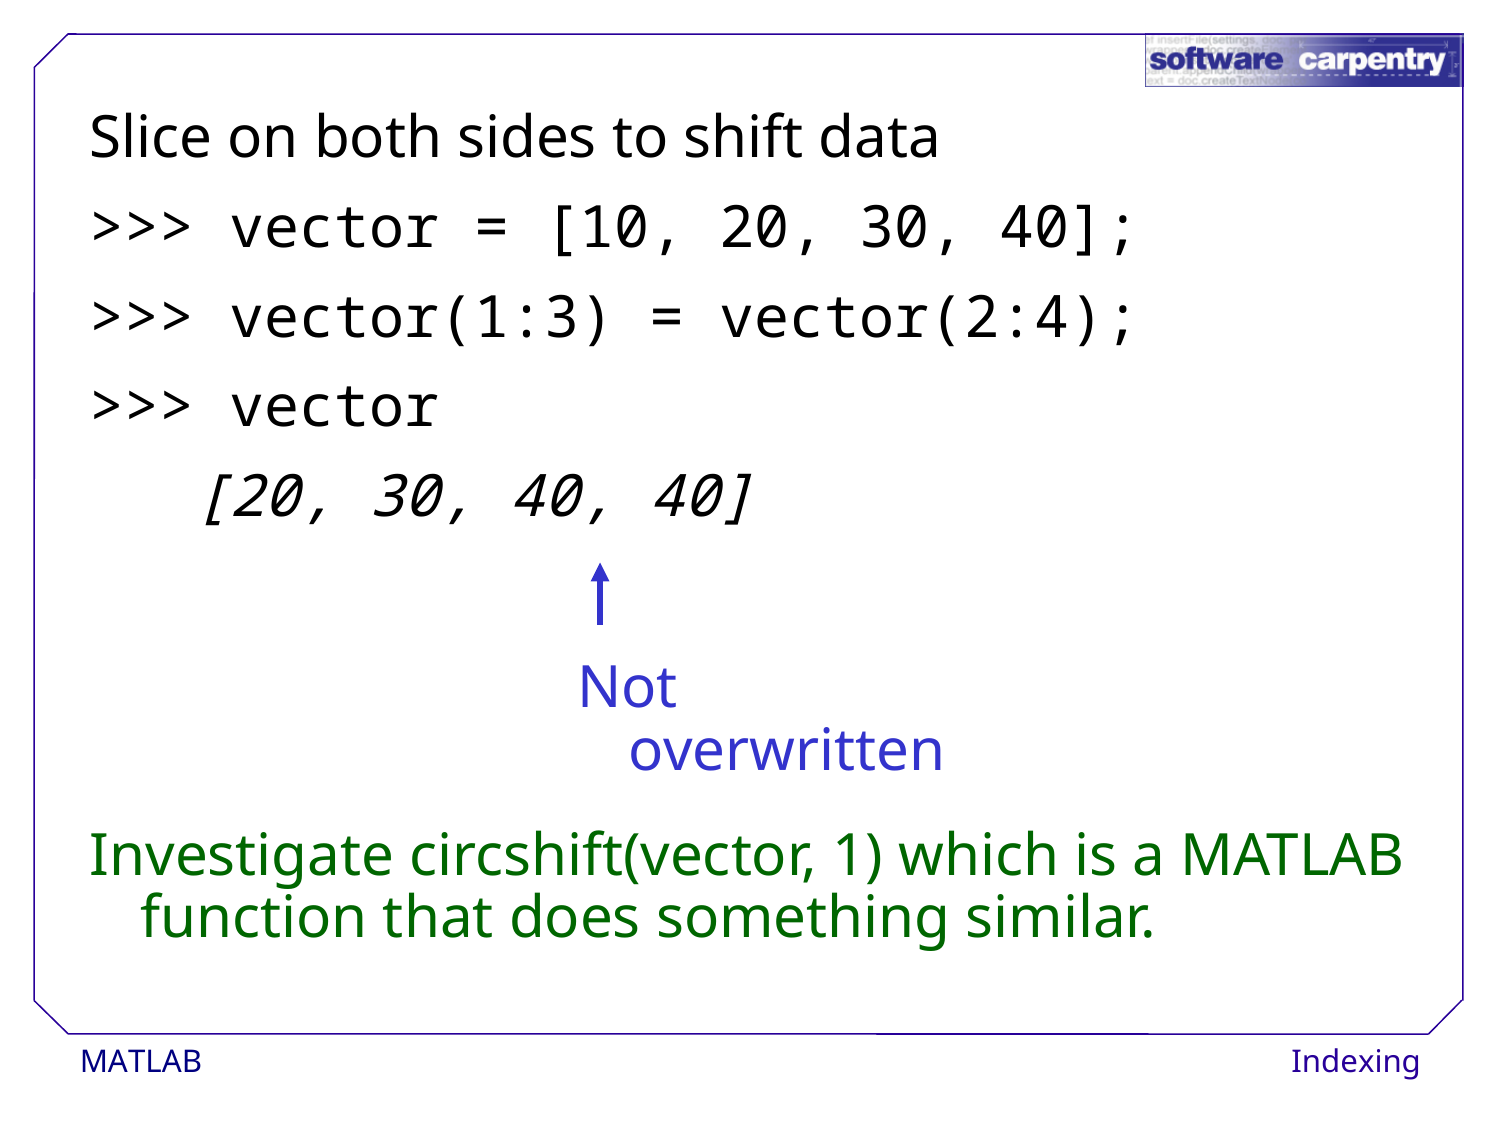

# Slice on both sides to shift data
>>> vector = [10, 20, 30, 40];
>>> vector(1:3) = vector(2:4);
>>> vector
 [20, 30, 40, 40]
Investigate circshift(vector, 1) which is a MATLAB function that does something similar.
Not overwritten